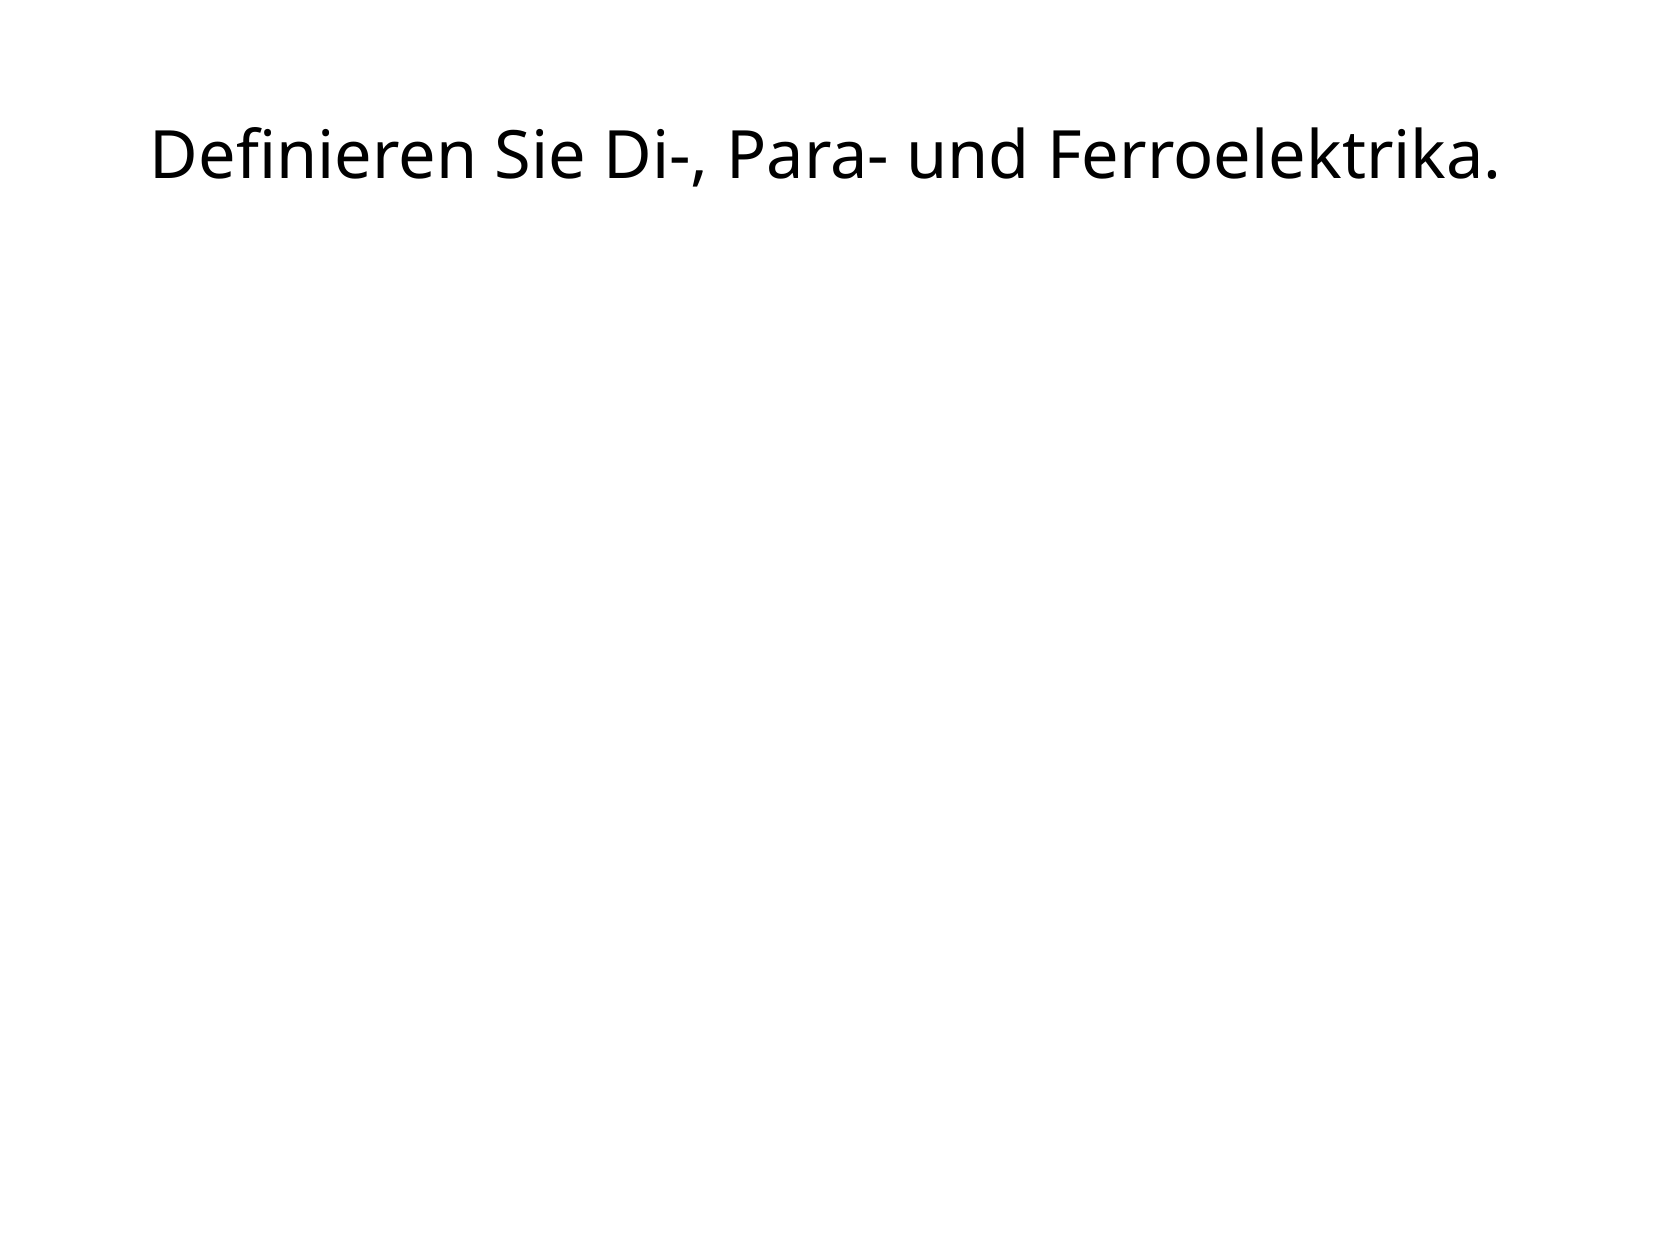

# Definieren Sie Di-, Para- und Ferroelektrika.